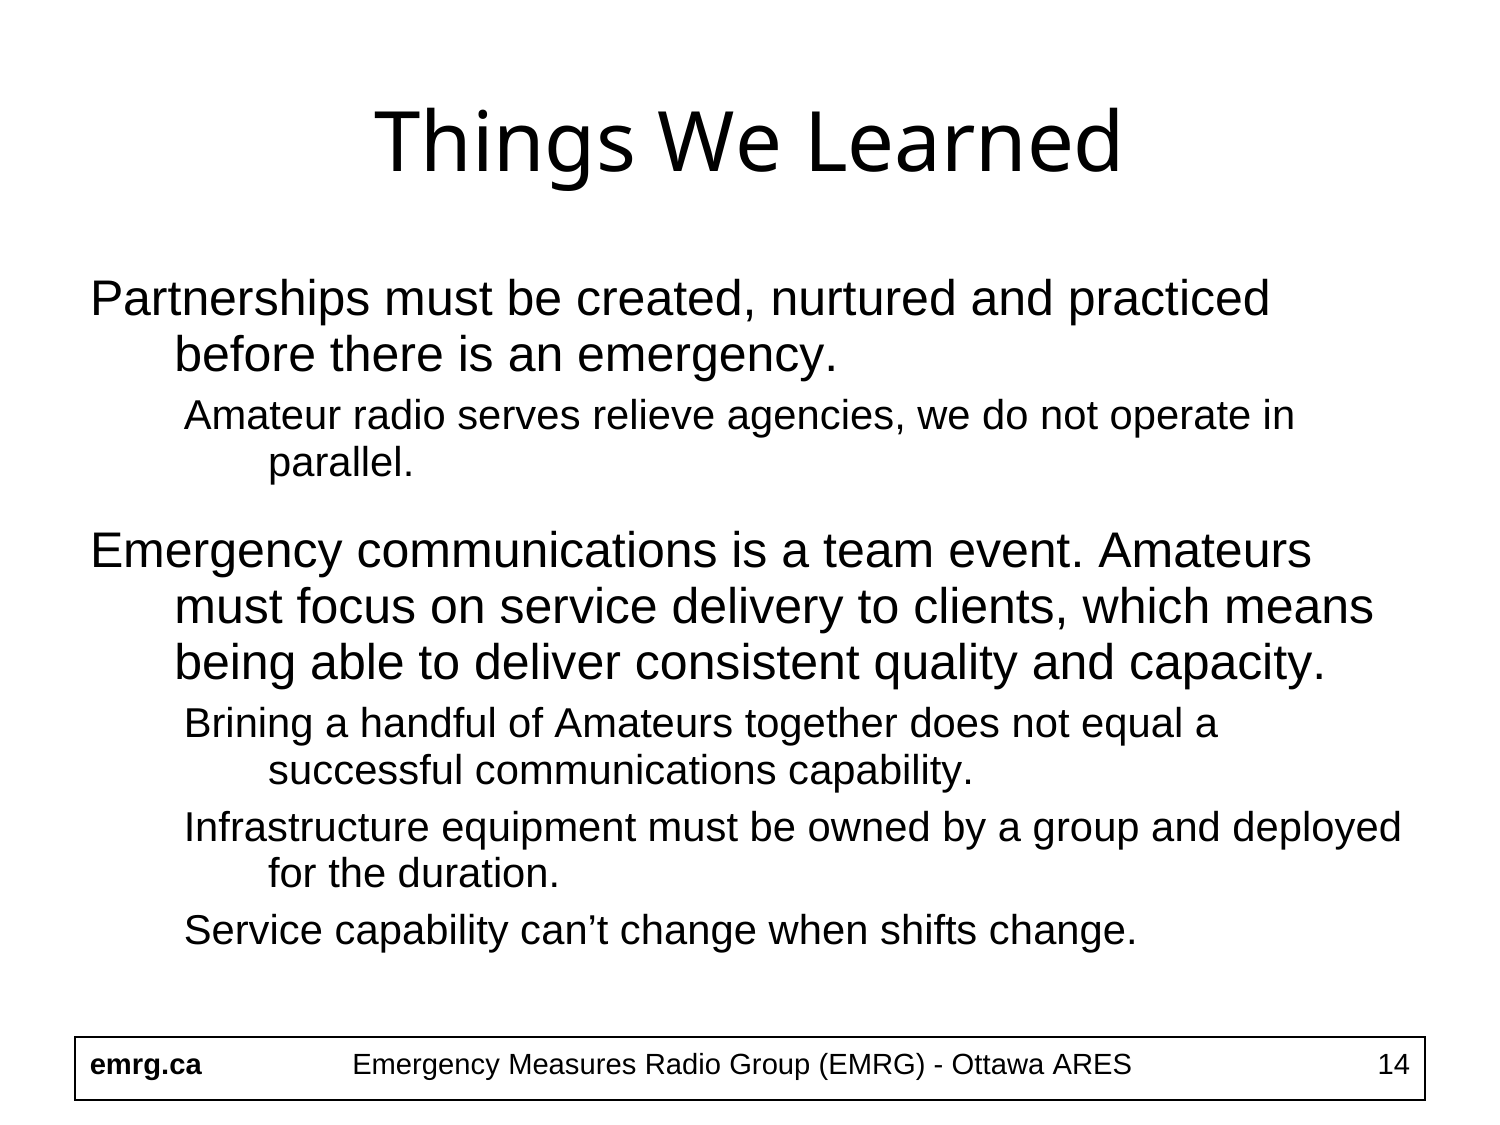

# Things We Learned
Partnerships must be created, nurtured and practiced before there is an emergency.
Amateur radio serves relieve agencies, we do not operate in parallel.
Emergency communications is a team event. Amateurs must focus on service delivery to clients, which means being able to deliver consistent quality and capacity.
Brining a handful of Amateurs together does not equal a successful communications capability.
Infrastructure equipment must be owned by a group and deployed for the duration.
Service capability can’t change when shifts change.
Emergency Measures Radio Group (EMRG) - Ottawa ARES